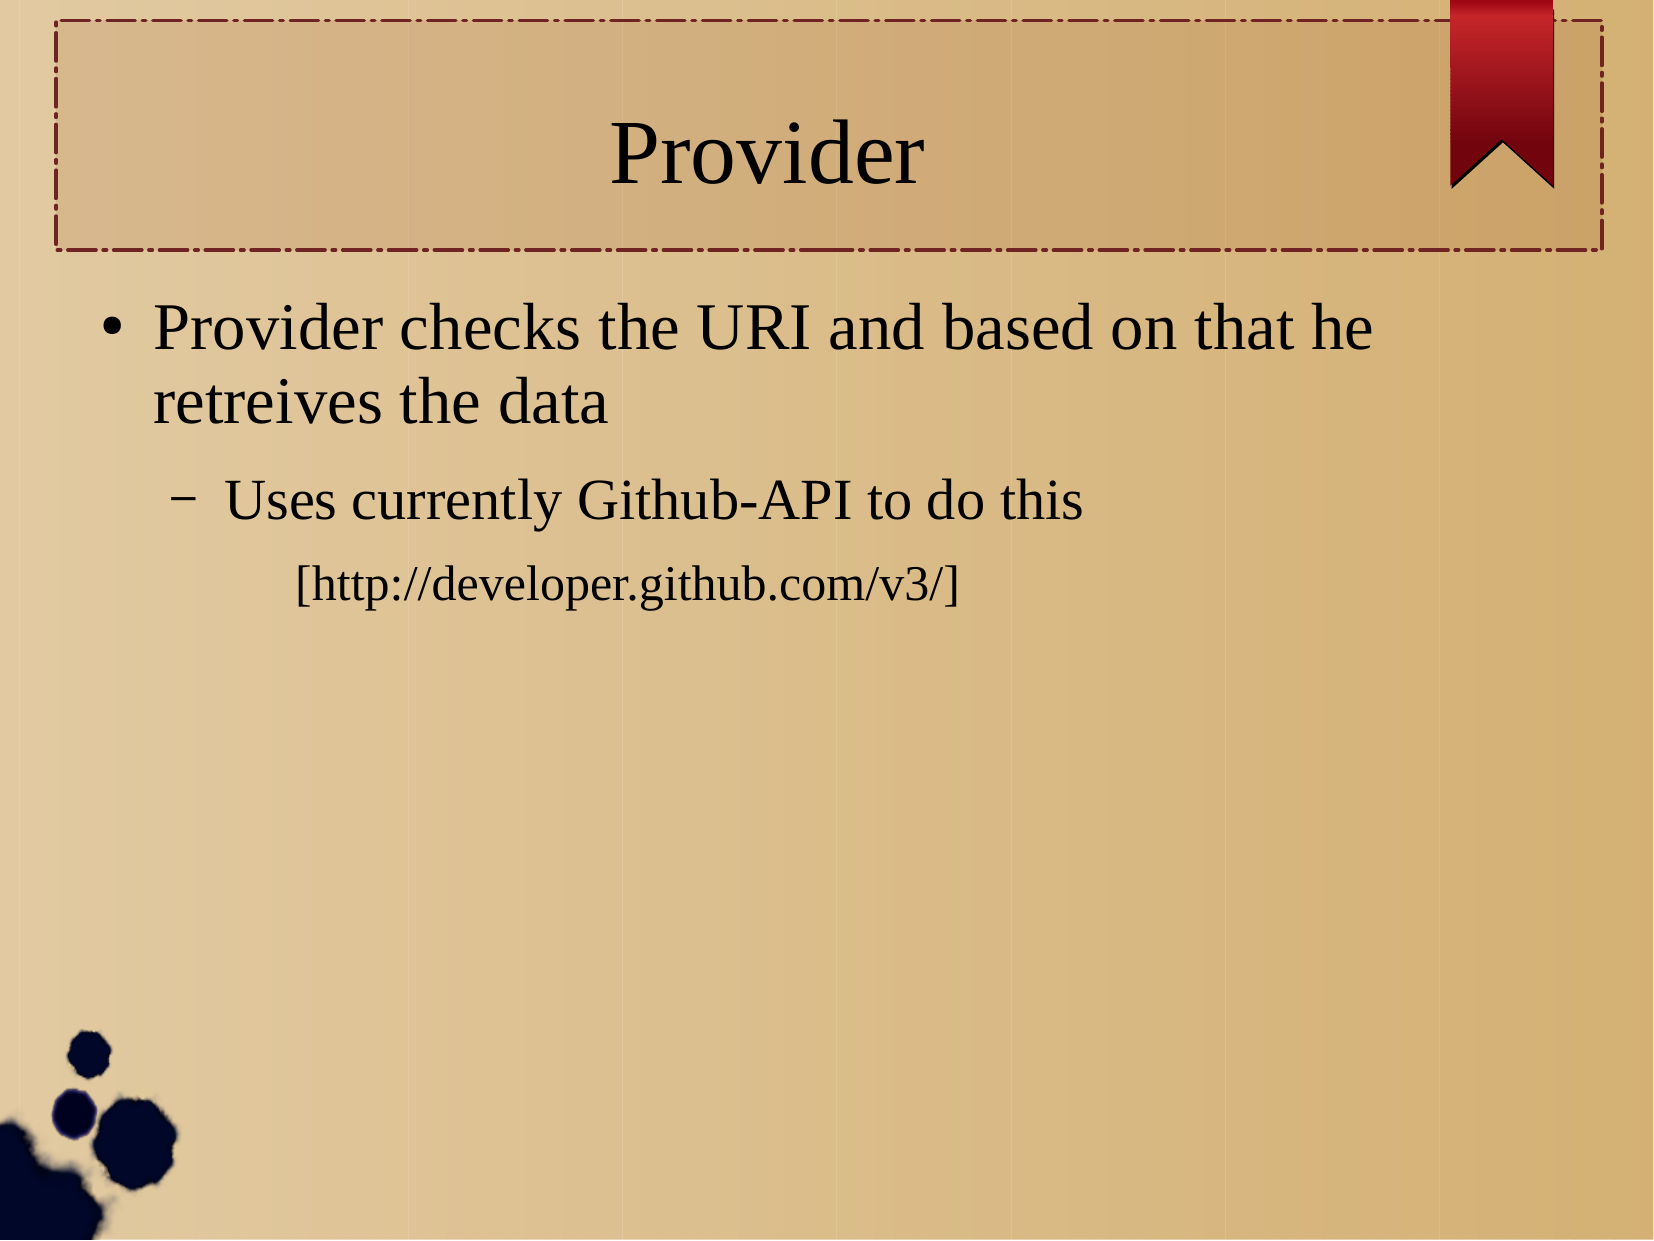

# Provider
Provider checks the URI and based on that he retreives the data
Uses currently Github-API to do this
[http://developer.github.com/v3/]